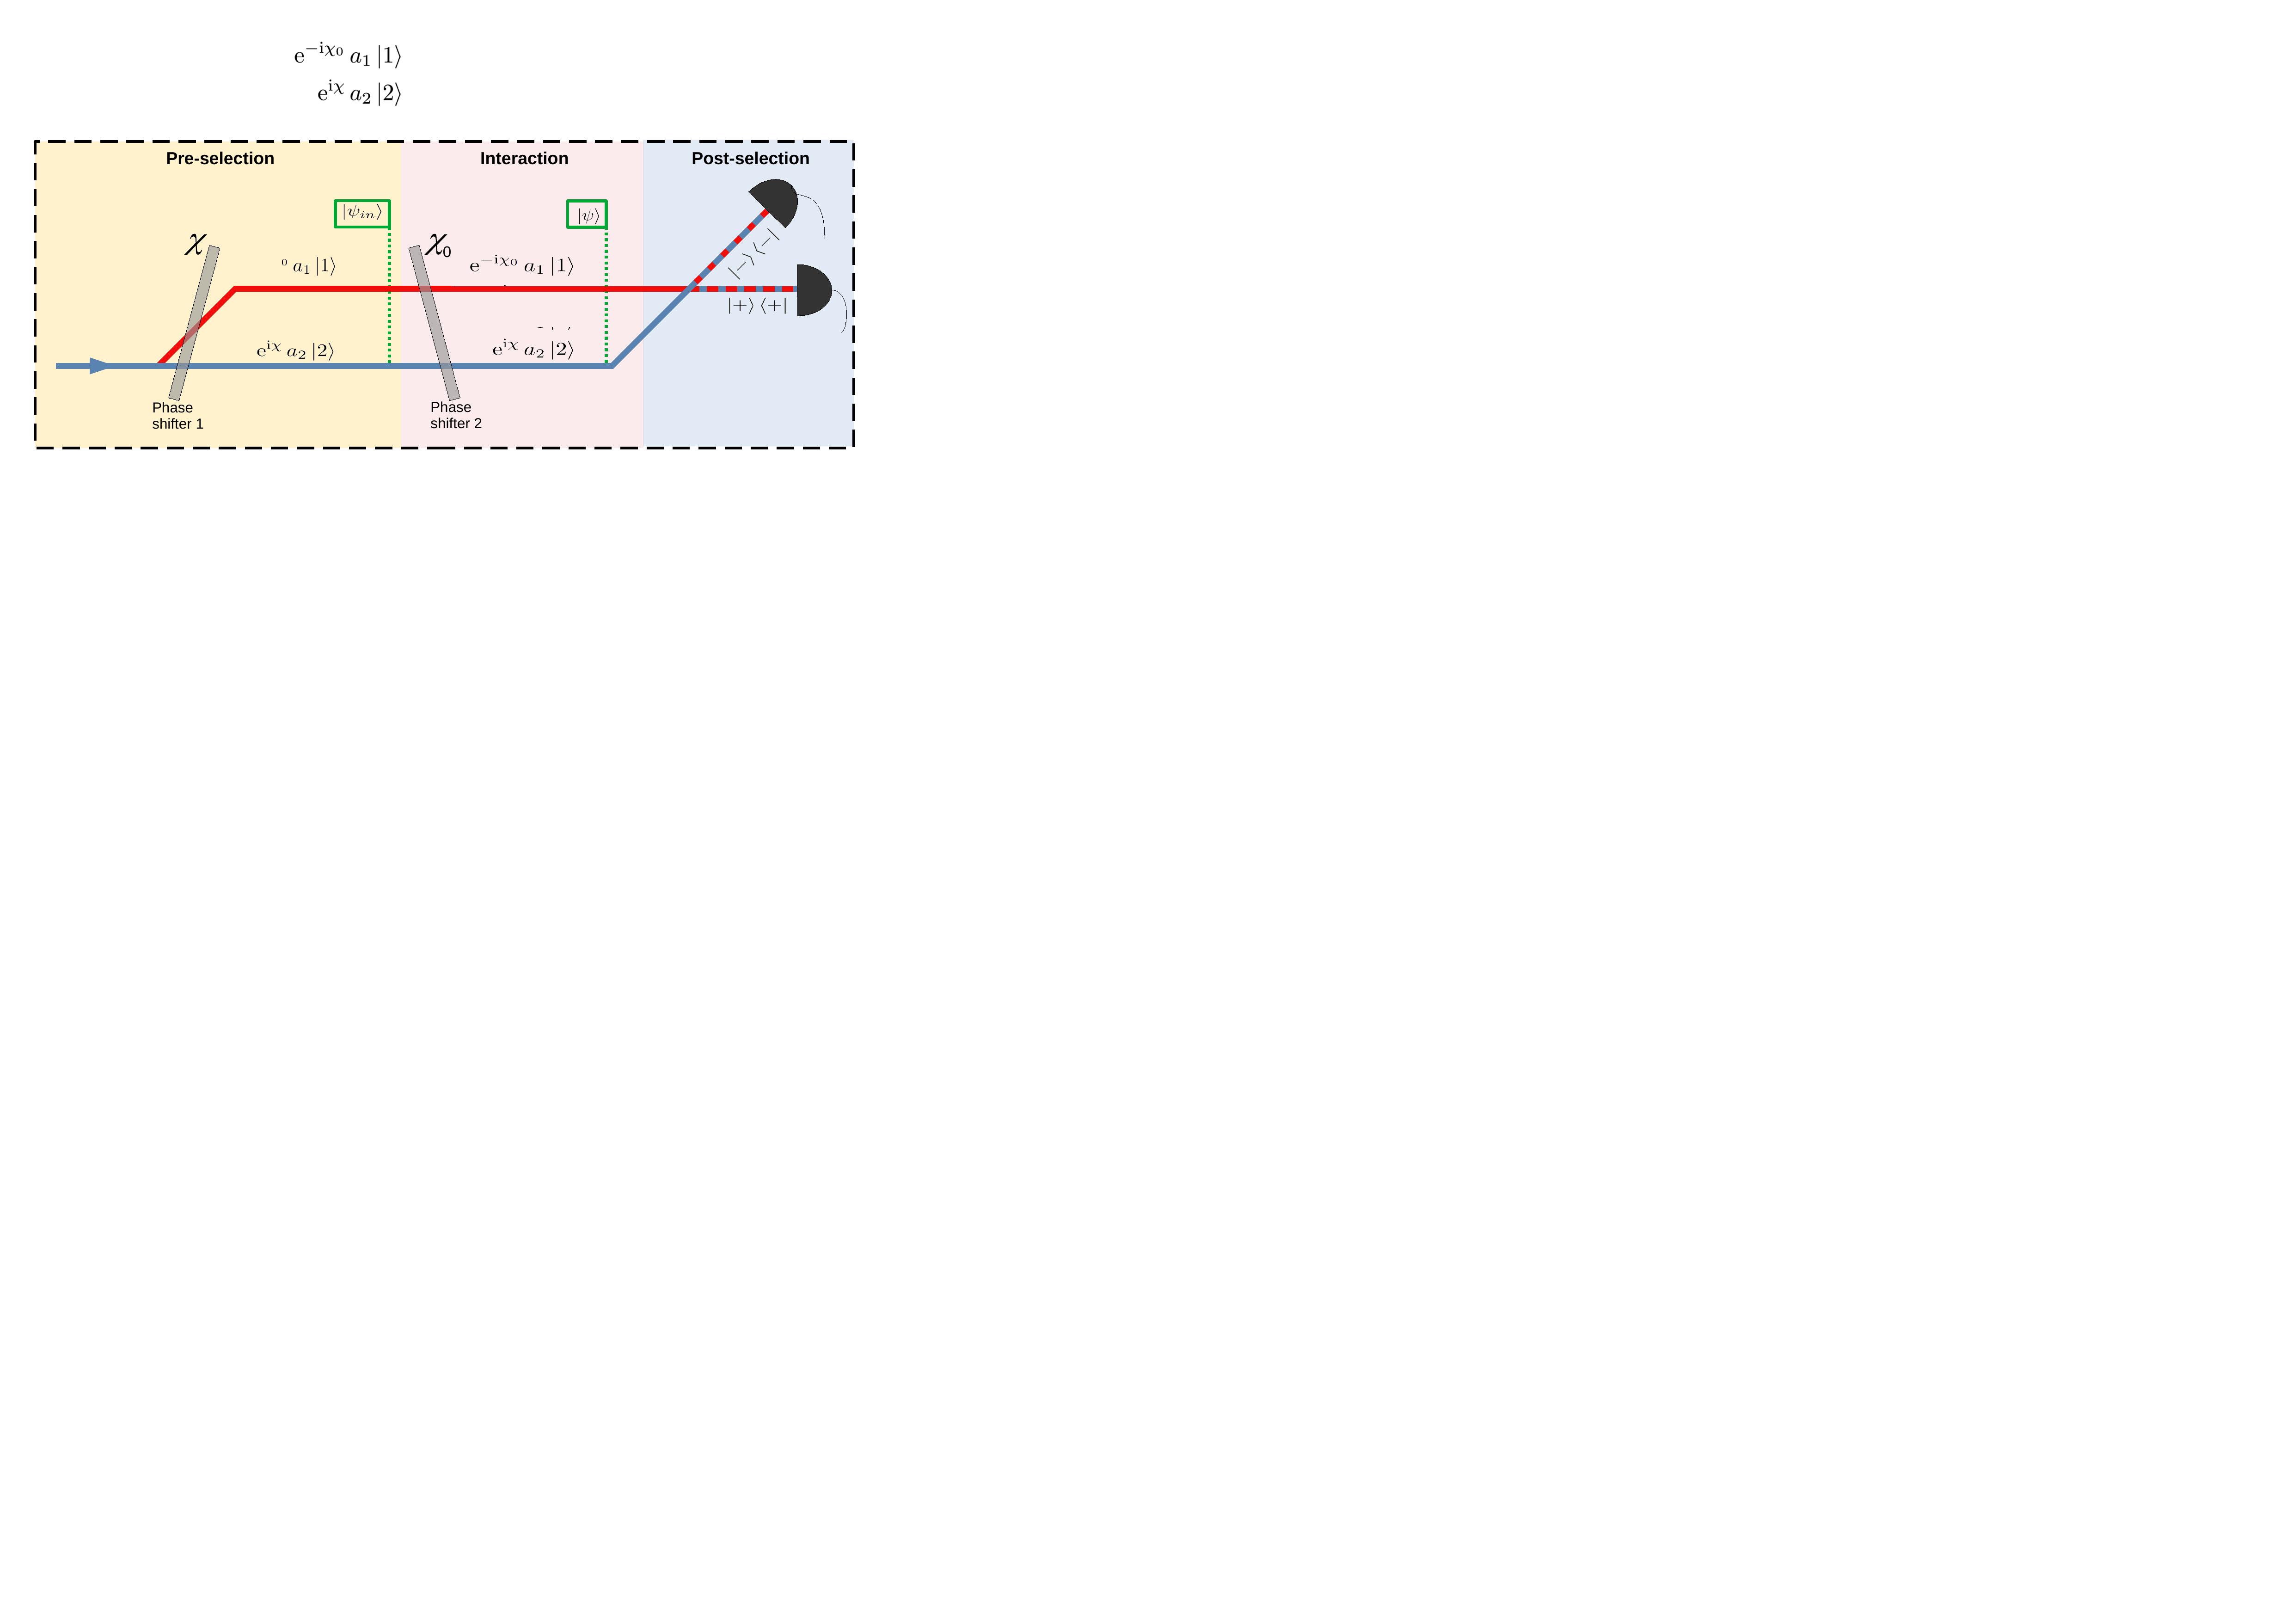

Pre-selection
Interaction
Post-selection
0
Phase
shifter 2
Phase
shifter 1